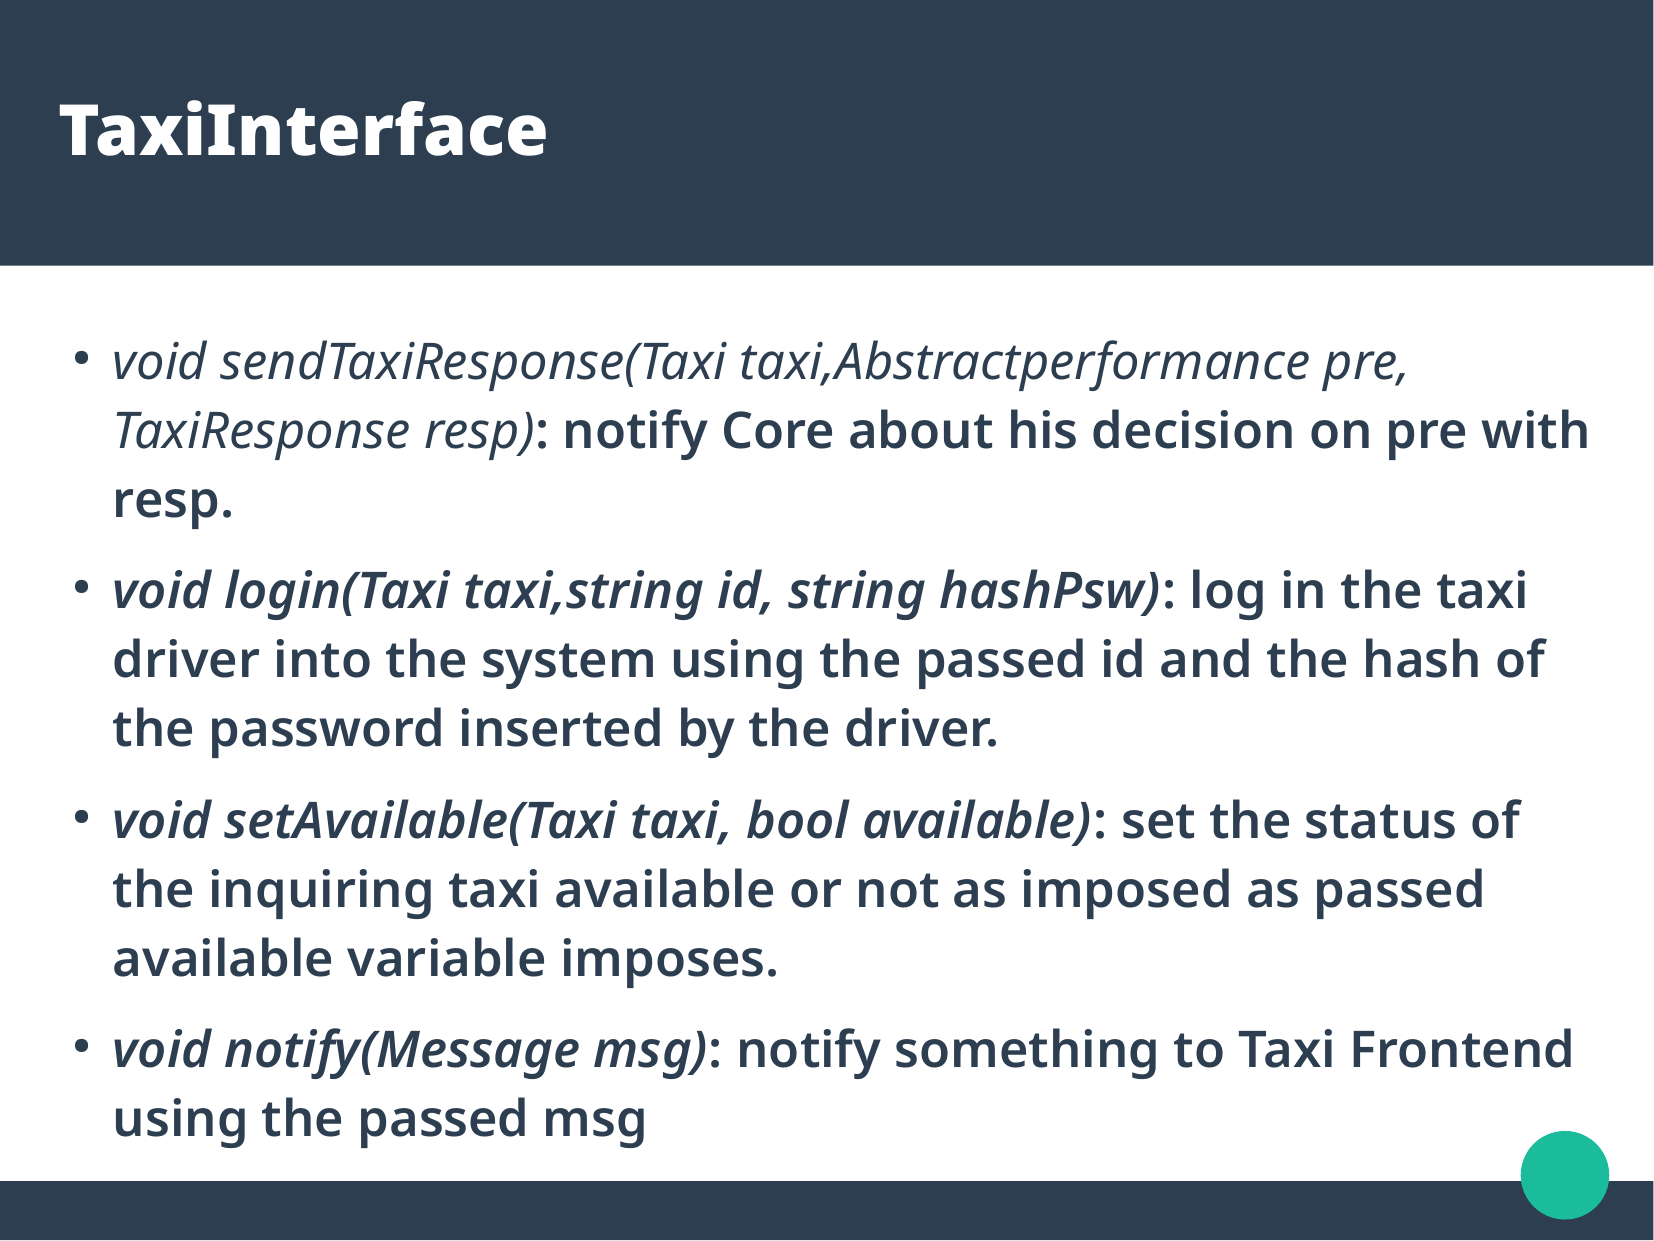

# TaxiInterface
void sendTaxiResponse(Taxi taxi,Abstractperformance pre, TaxiResponse resp): notify Core about his decision on pre with resp.
void login(Taxi taxi,string id, string hashPsw): log in the taxi driver into the system using the passed id and the hash of the password inserted by the driver.
void setAvailable(Taxi taxi, bool available): set the status of the inquiring taxi available or not as imposed as passed available variable imposes.
void notify(Message msg): notify something to Taxi Frontend using the passed msg